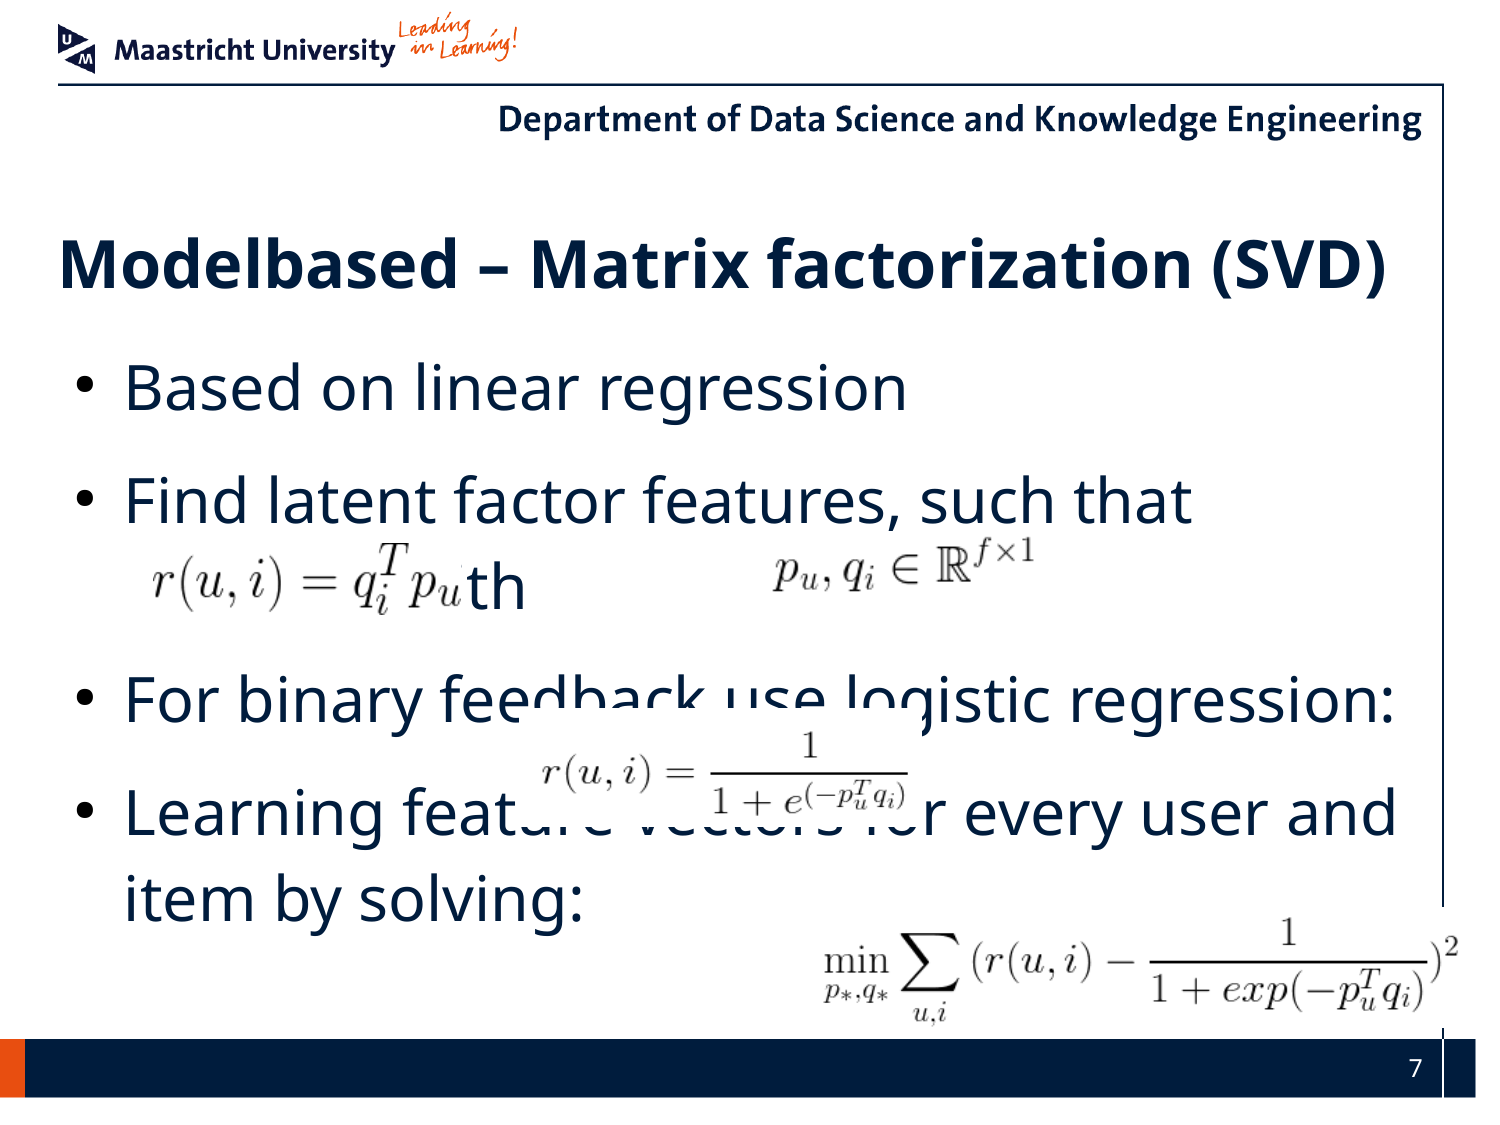

# Modelbased – Matrix factorization (SVD)
Based on linear regression
Find latent factor features, such that 							with
For binary feedback use logistic regression:
Learning feature vectors for every user and item by solving: